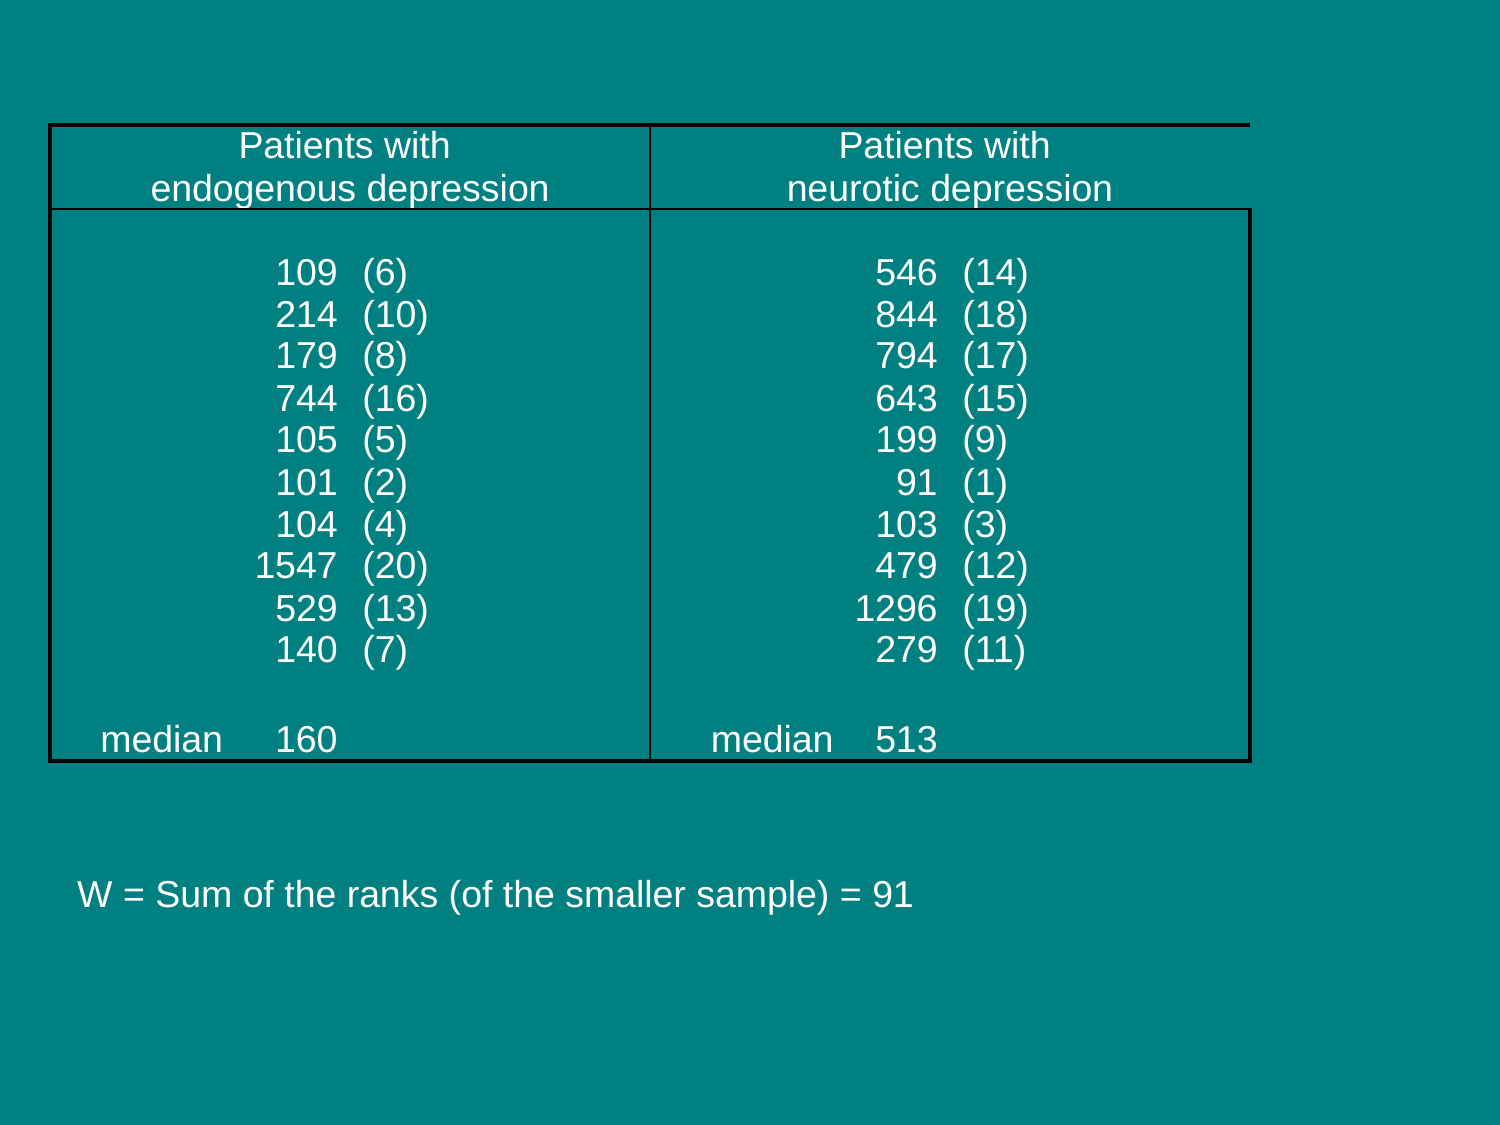

| Patients with endogenous depression | | Patients with neurotic depression | |
| --- | --- | --- | --- |
| 109 214 179 744 105 101 104 1547 529 140 median 160 | (6) (10) (8) (16) (5) (2) (4) (20) (13) (7) | 546 844 794 643 199 91 103 479 1296 279 median 513 | (14) (18) (17) (15) (9) (1) (3) (12) (19) (11) |
W = Sum of the ranks (of the smaller sample) = 91